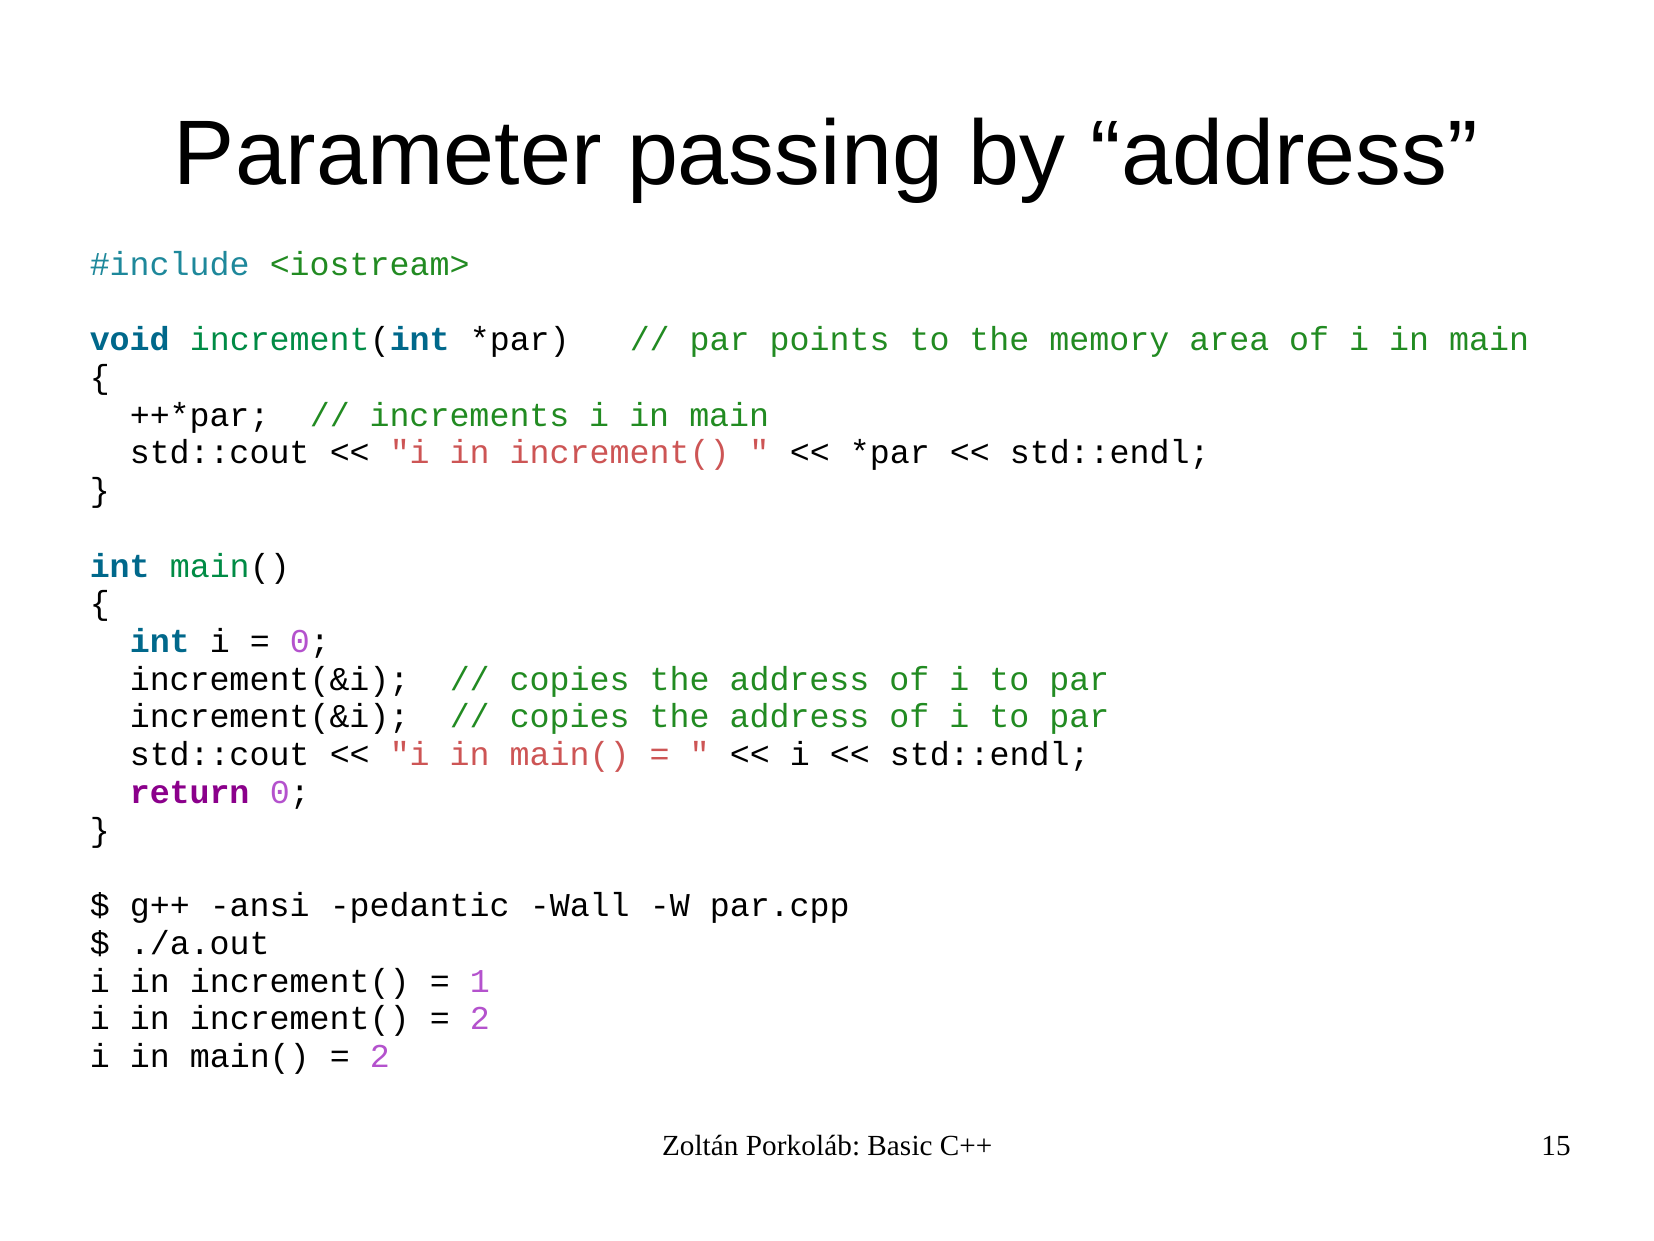

# Parameter passing by “address”
#include <iostream>
void increment(int *par) // par points to the memory area of i in main
{
 ++*par; // increments i in main
 std::cout << "i in increment() " << *par << std::endl;
}
int main()
{
 int i = 0;
 increment(&i); // copies the address of i to par
 increment(&i); // copies the address of i to par
 std::cout << "i in main() = " << i << std::endl;
 return 0;
}
$ g++ -ansi -pedantic -Wall -W par.cpp
$ ./a.out
i in increment() = 1
i in increment() = 2
i in main() = 2
Zoltán Porkoláb: Basic C++
15